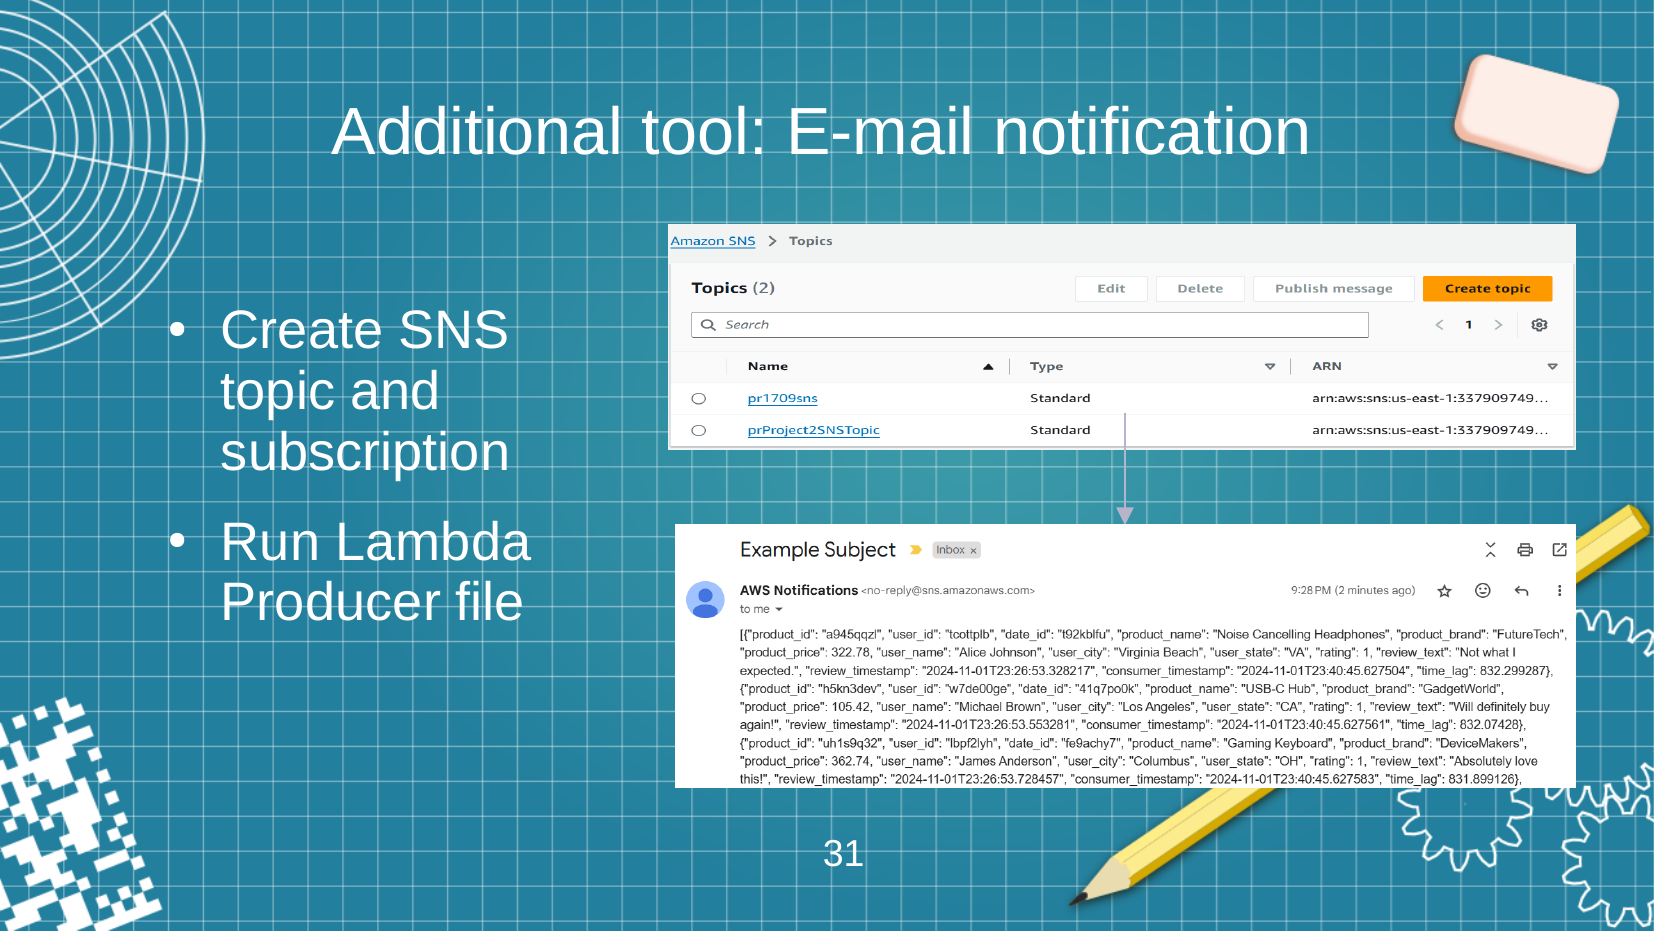

# Additional tool: E-mail notification
Create SNS topic and subscription
Run Lambda Producer file